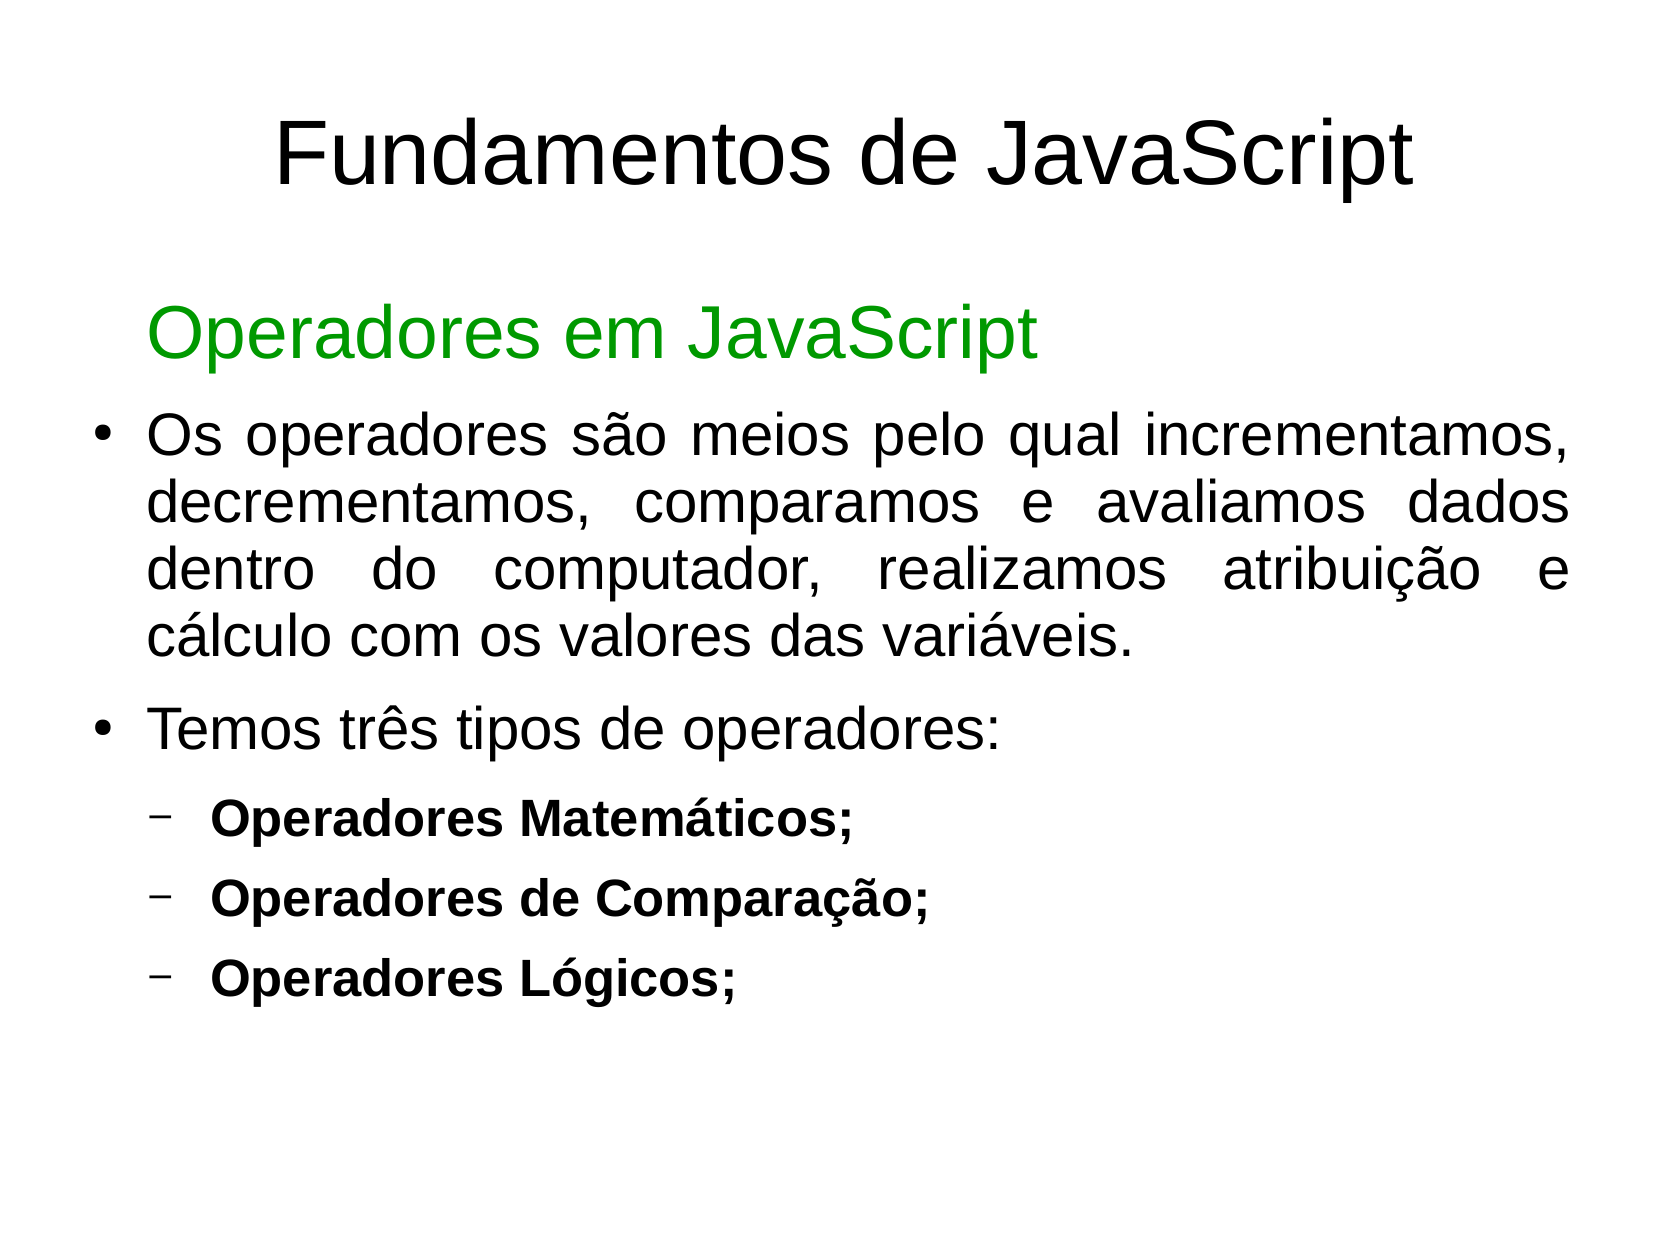

# Fundamentos de JavaScript
Operadores em JavaScript
Os operadores são meios pelo qual incrementamos, decrementamos, comparamos e avaliamos dados dentro do computador, realizamos atribuição e cálculo com os valores das variáveis.
Temos três tipos de operadores:
Operadores Matemáticos;
Operadores de Comparação;
Operadores Lógicos;